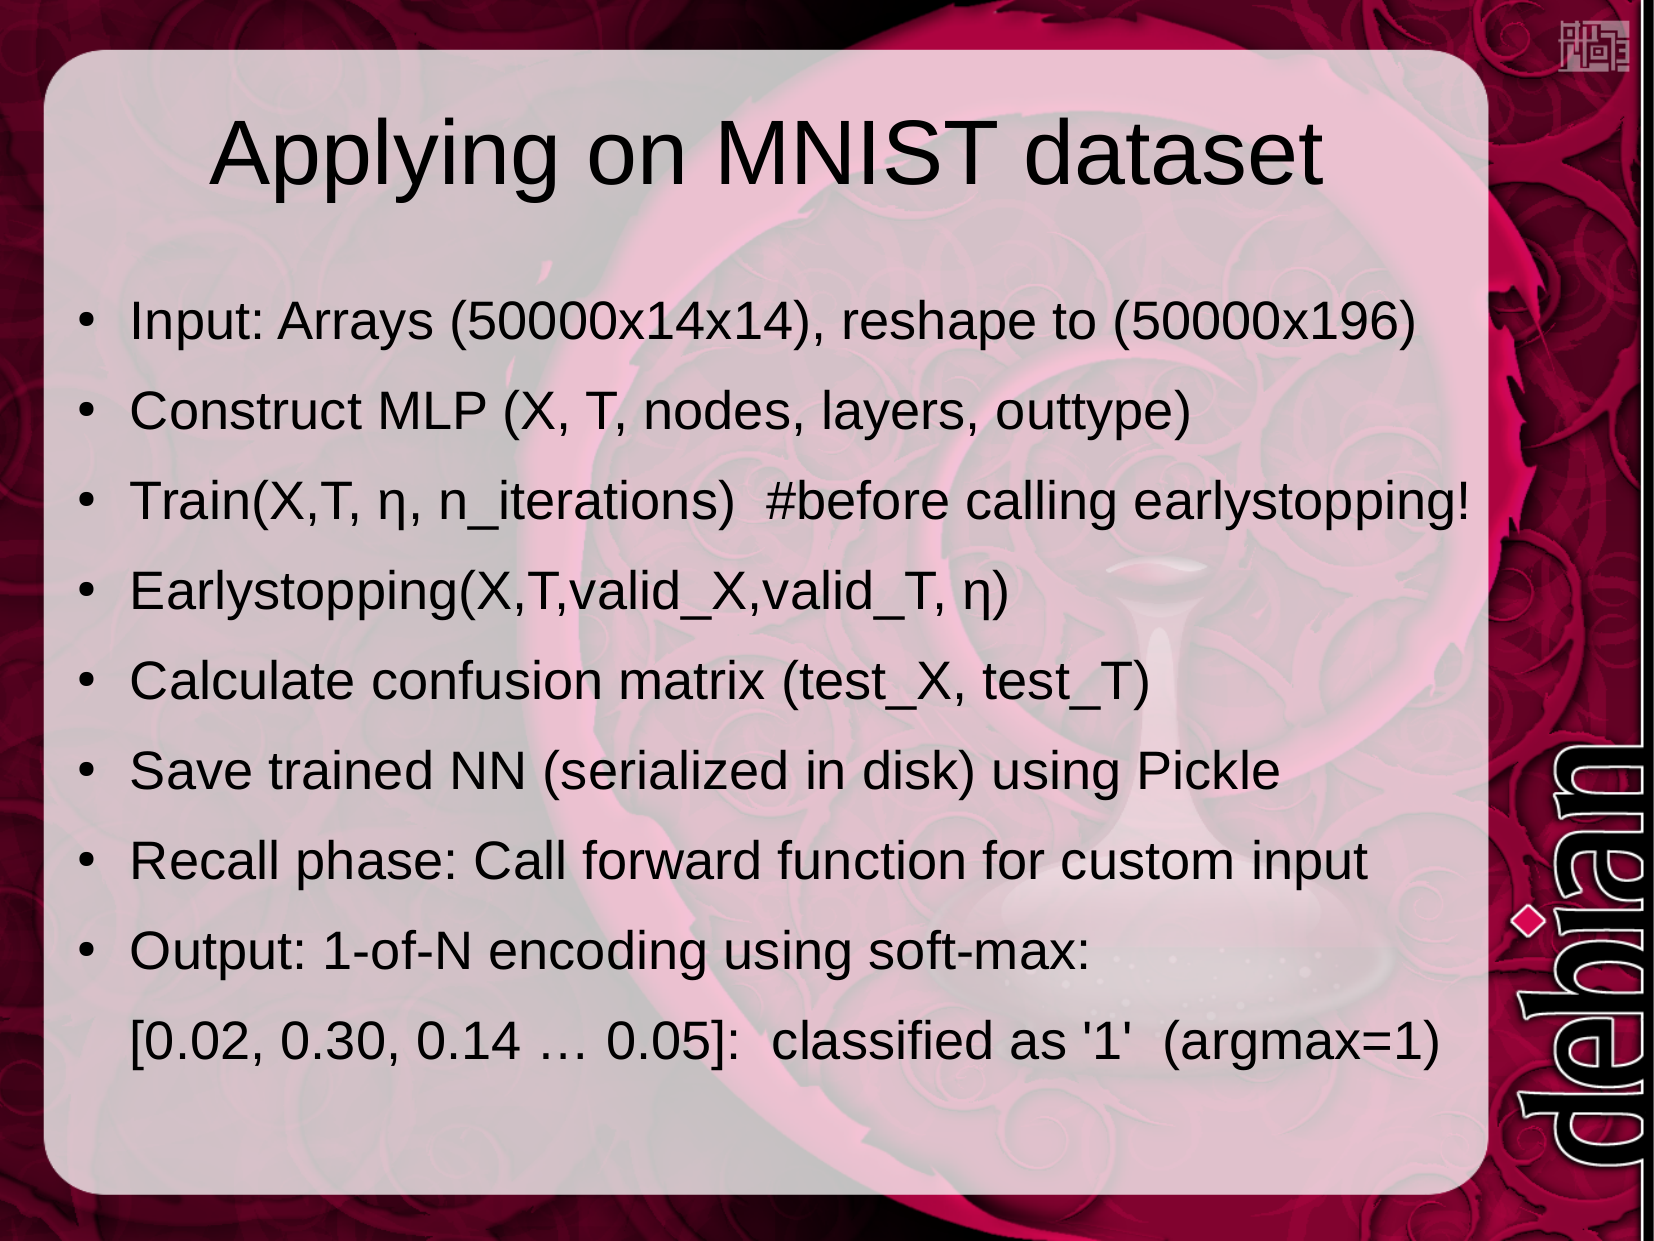

# Applying on MNIST dataset
Input: Arrays (50000x14x14), reshape to (50000x196)
Construct MLP (X, T, nodes, layers, outtype)
Train(X,T, η, n_iterations) #before calling earlystopping!
Earlystopping(X,T,valid_X,valid_T, η)
Calculate confusion matrix (test_X, test_T)
Save trained NN (serialized in disk) using Pickle
Recall phase: Call forward function for custom input
Output: 1-of-N encoding using soft-max:
[0.02, 0.30, 0.14 … 0.05]: classified as '1' (argmax=1)